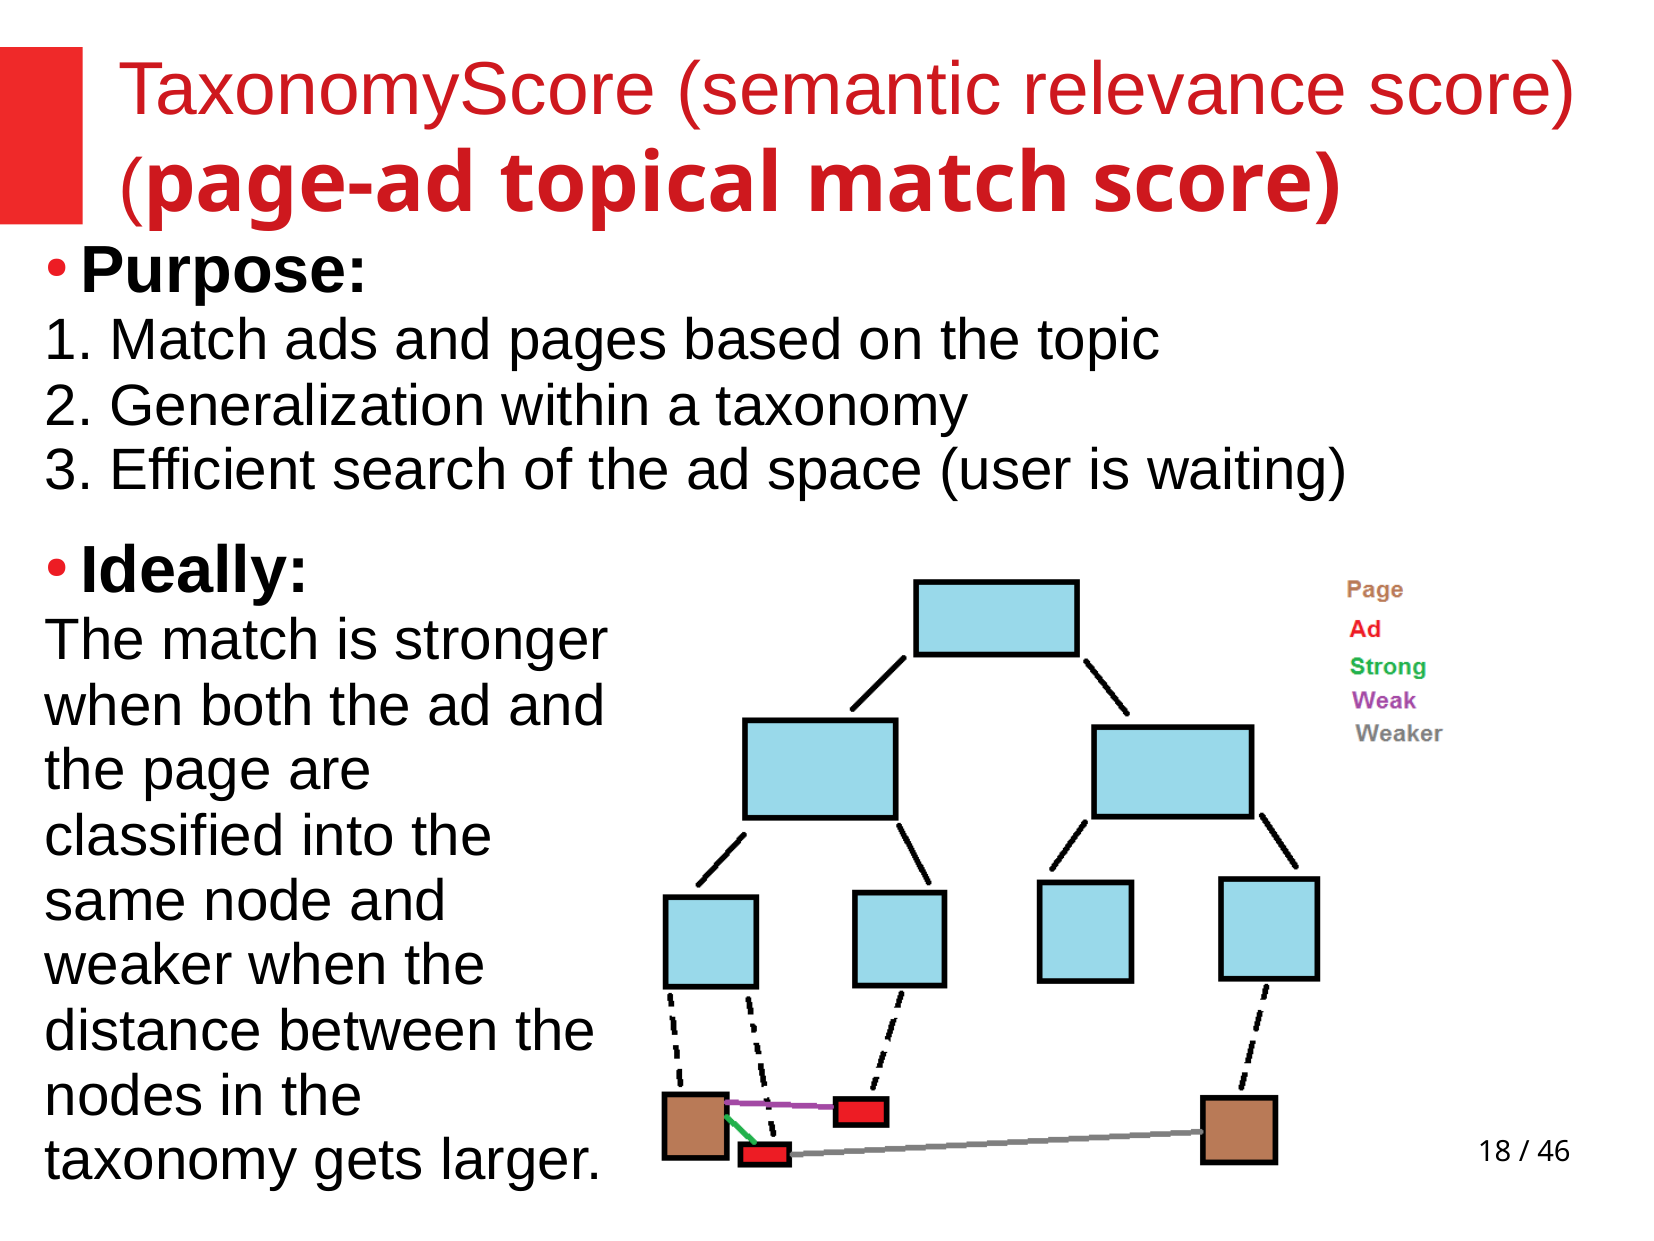

# TaxonomyScore (semantic relevance score) (page-ad topical match score)
Purpose:
1. Match ads and pages based on the topic
2. Generalization within a taxonomy
3. Efficient search of the ad space (user is waiting)
Ideally:
The match is stronger when both the ad and the page are classified into the same node and weaker when the distance between the nodes in the taxonomy gets larger.
18